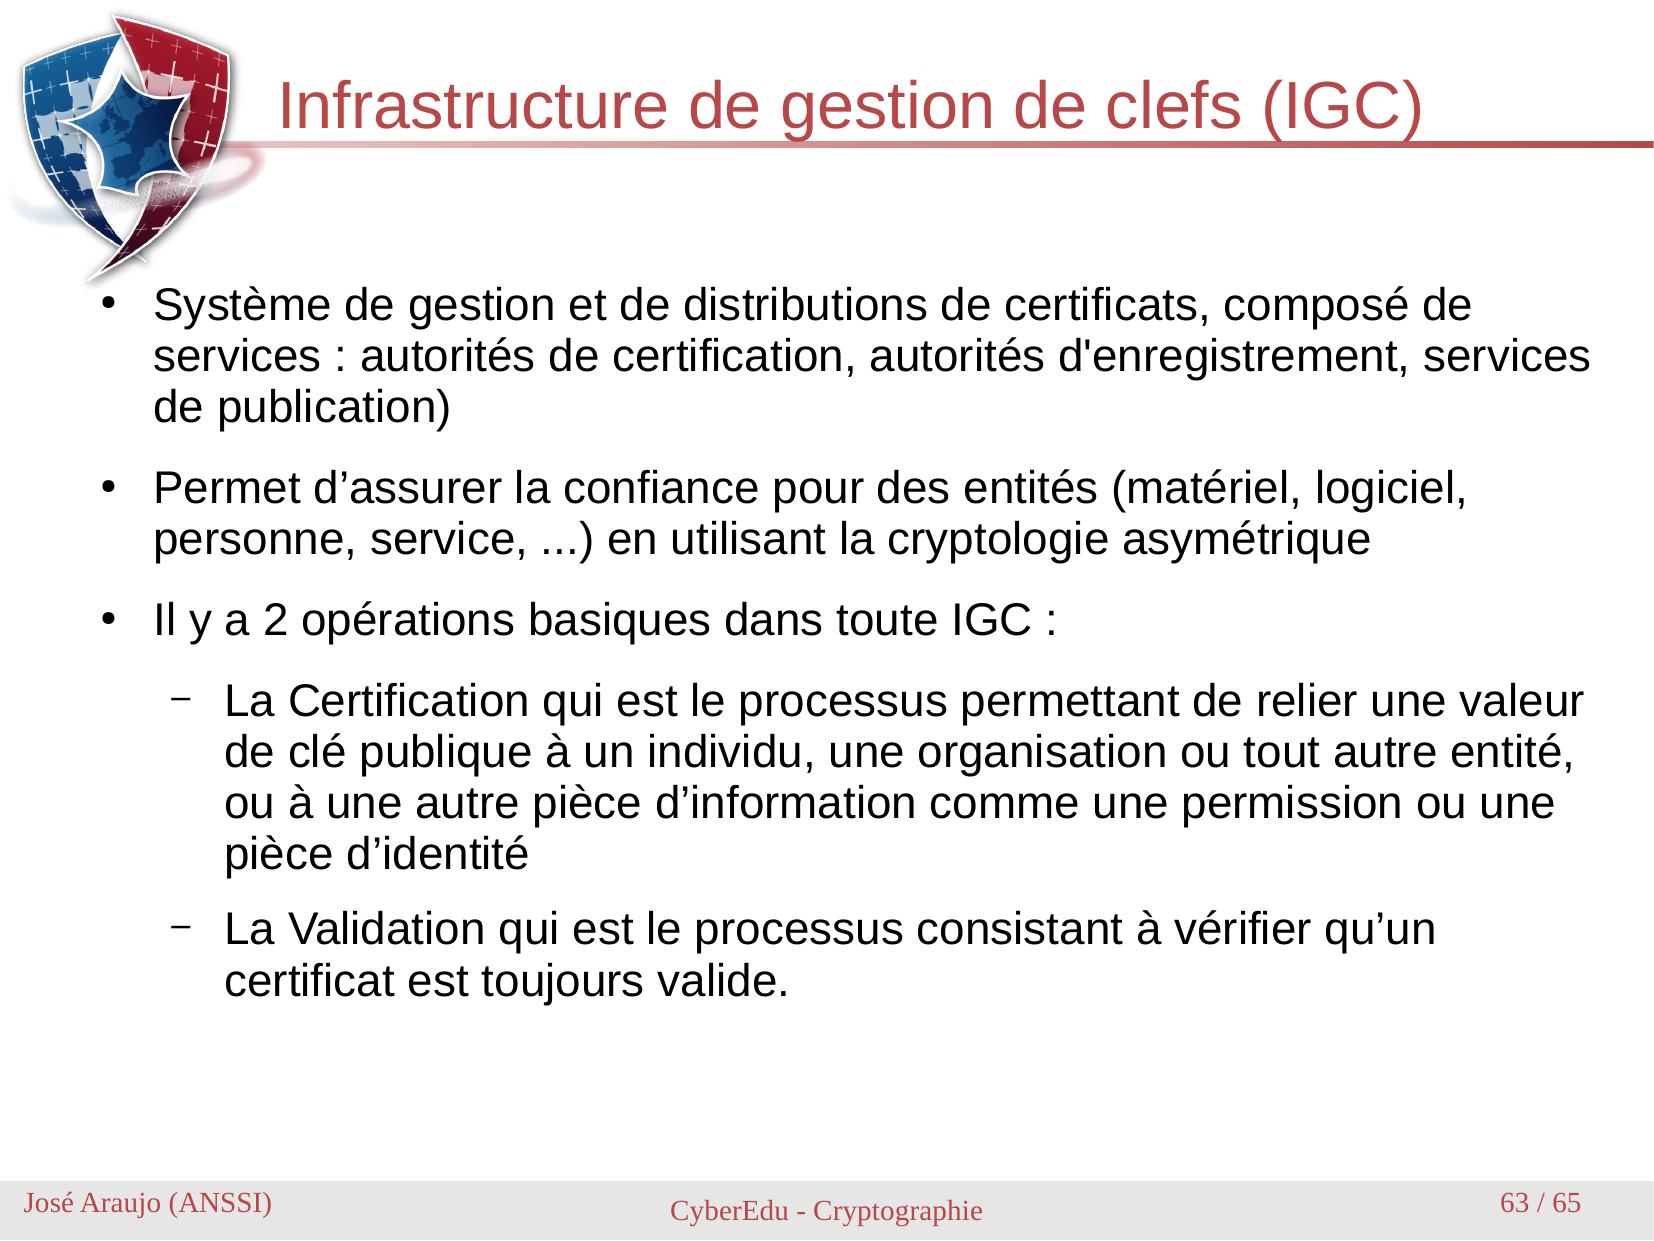

# Infrastructure de gestion de clefs (IGC)
Système de gestion et de distributions de certificats, composé de services : autorités de certification, autorités d'enregistrement, services de publication)
Permet d’assurer la confiance pour des entités (matériel, logiciel, personne, service, ...) en utilisant la cryptologie asymétrique
Il y a 2 opérations basiques dans toute IGC :
La Certification qui est le processus permettant de relier une valeur de clé publique à un individu, une organisation ou tout autre entité, ou à une autre pièce d’information comme une permission ou une pièce d’identité
La Validation qui est le processus consistant à vérifier qu’un certificat est toujours valide.